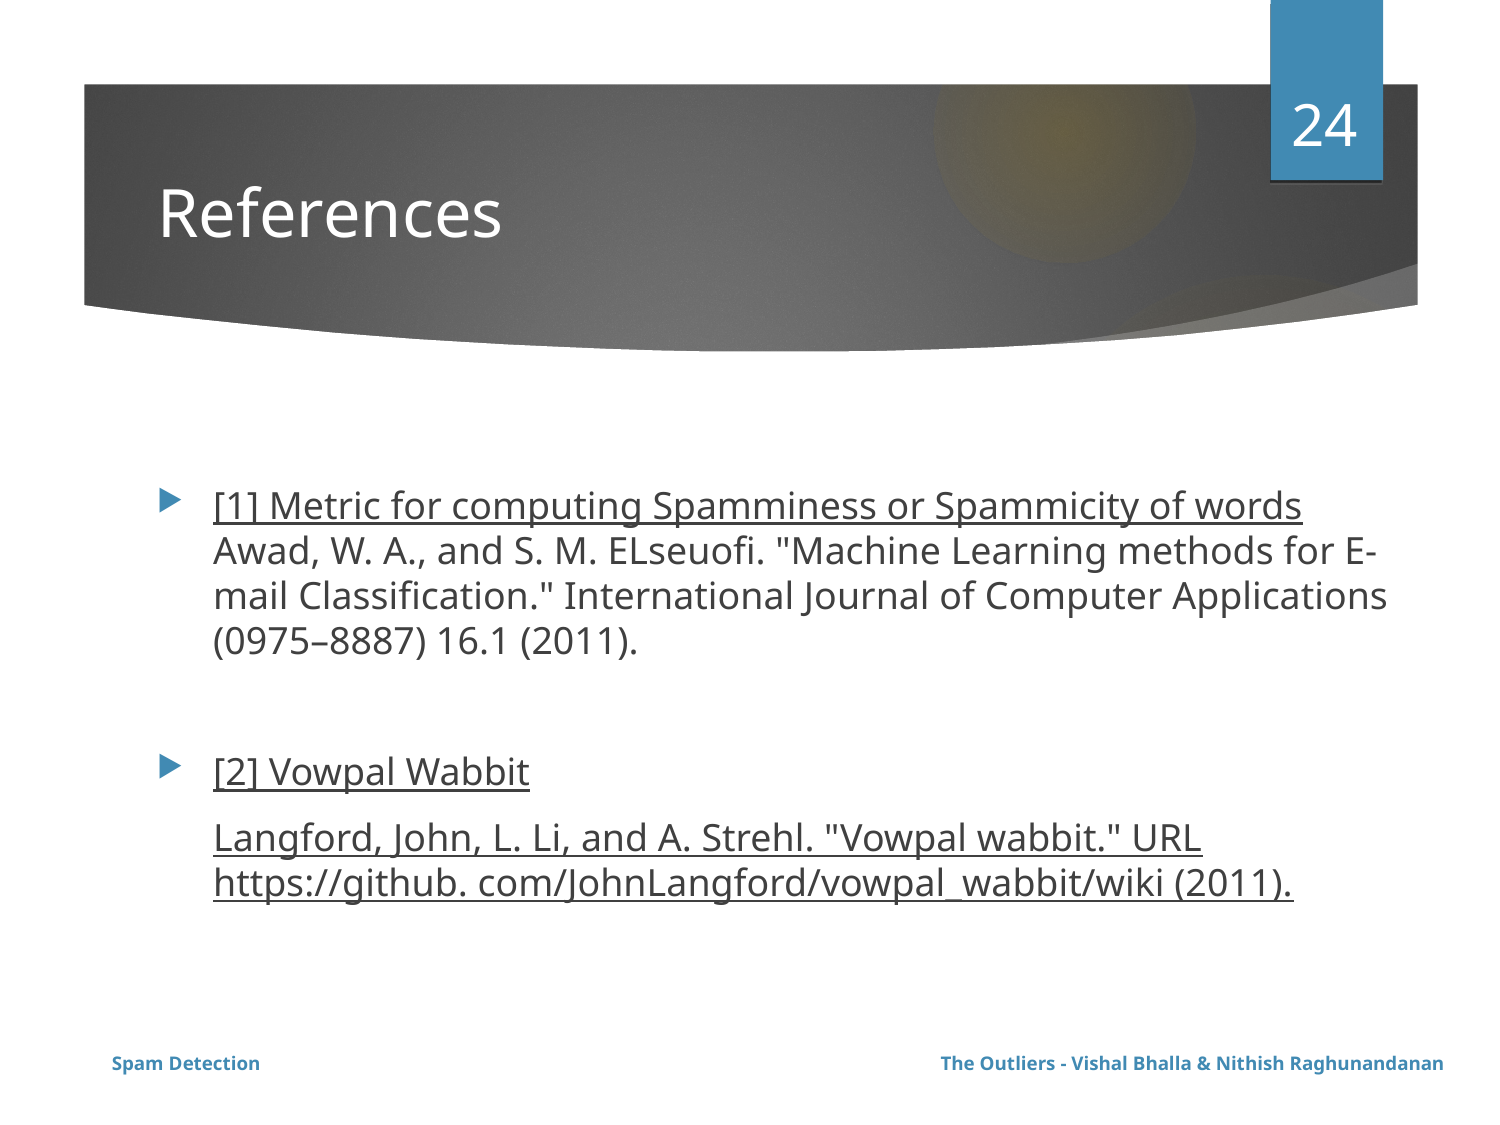

# References
[1] Metric for computing Spamminess or Spammicity of words
Awad, W. A., and S. M. ELseuofi. "Machine Learning methods for E-mail Classification." International Journal of Computer Applications (0975–8887) 16.1 (2011).
[2] Vowpal Wabbit
Langford, John, L. Li, and A. Strehl. "Vowpal wabbit." URL https://github. com/JohnLangford/vowpal_wabbit/wiki (2011).
The Outliers - Vishal Bhalla & Nithish Raghunandanan
Spam Detection